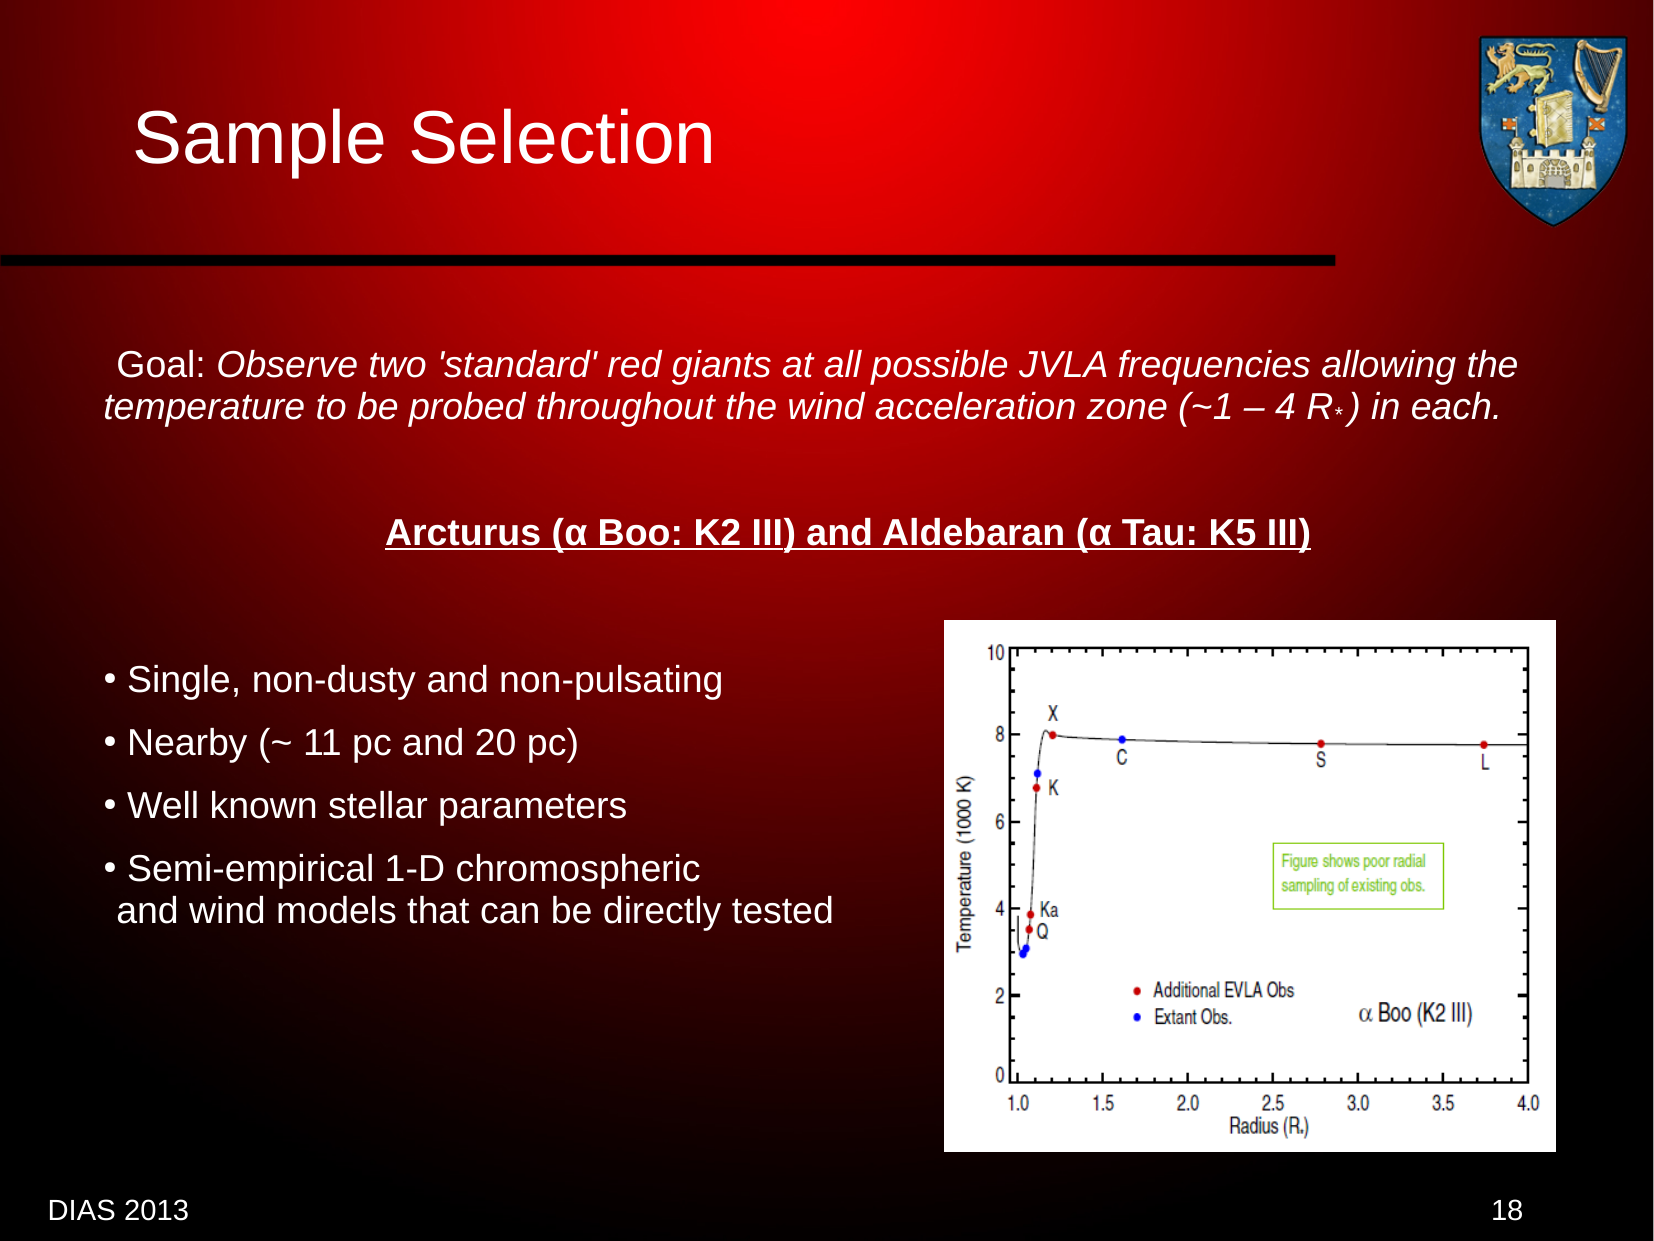

Sample Selection
Goal: Observe two 'standard' red giants at all possible JVLA frequencies allowing the temperature to be probed throughout the wind acceleration zone (~1 – 4 R* ) in each.
Arcturus (α Boo: K2 III) and Aldebaran (α Tau: K5 III)
 Single, non-dusty and non-pulsating
 Nearby (~ 11 pc and 20 pc)
 Well known stellar parameters
 Semi-empirical 1-D chromospheric
and wind models that can be directly tested
October 3-5 2012
Radio
 DIAS 2013					 	 		 										18